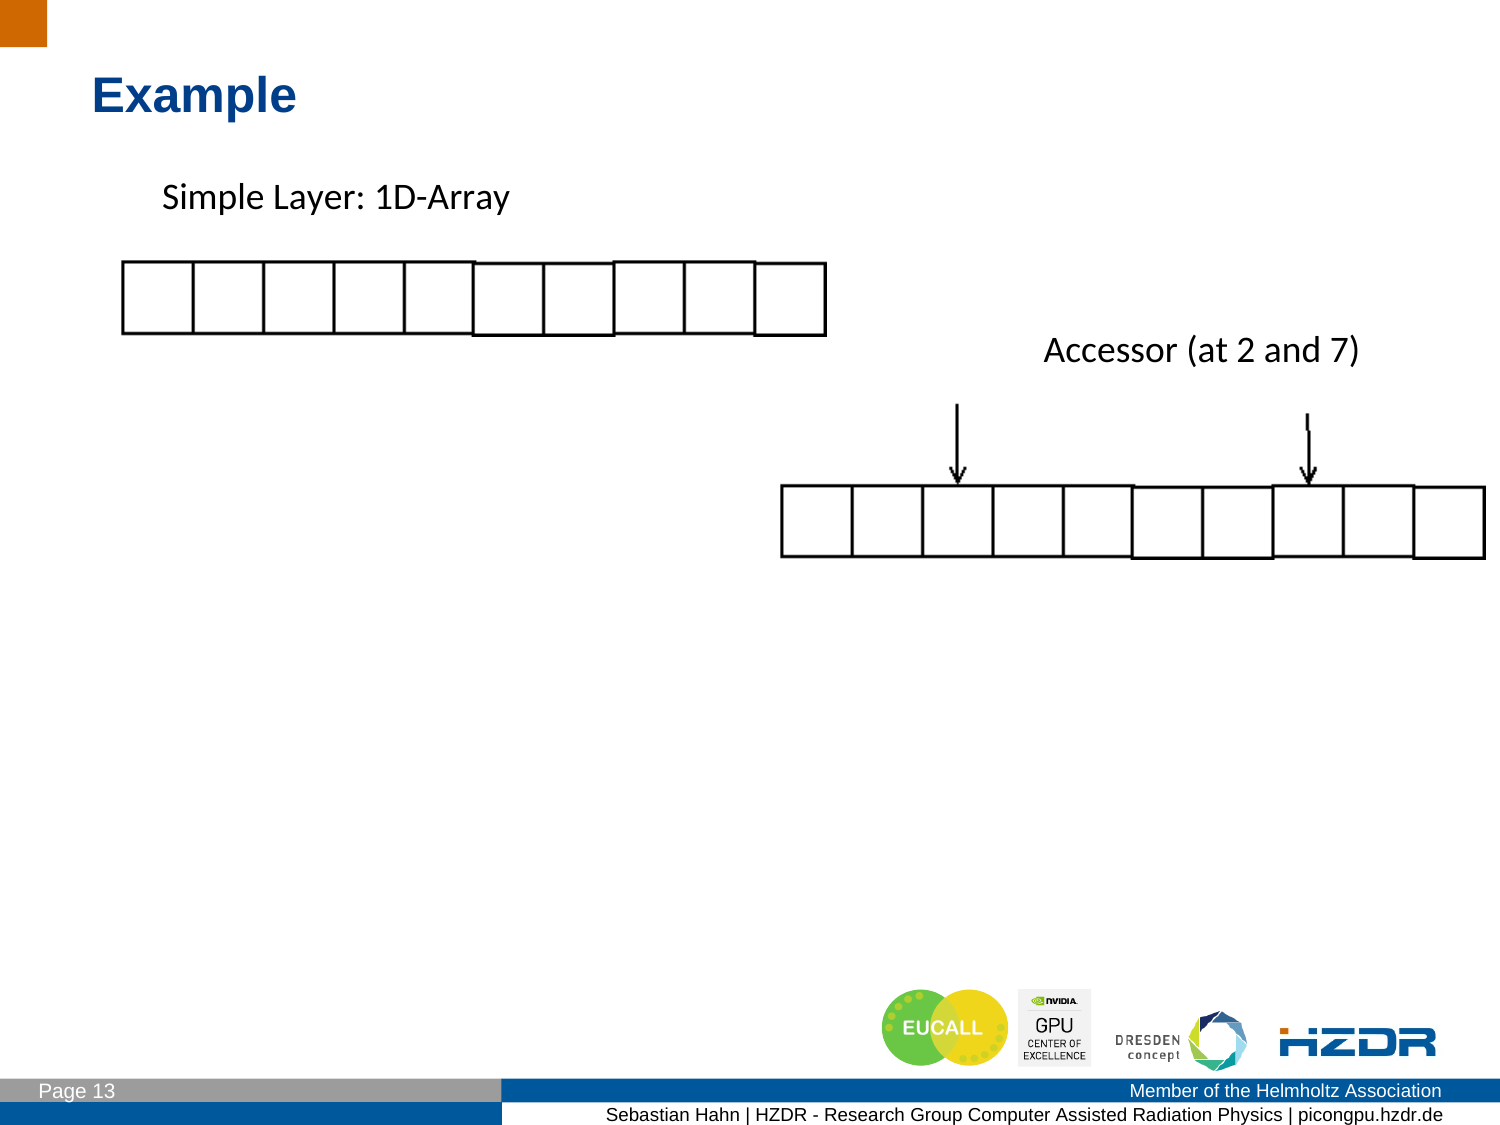

# Example
Simple Layer: 1D-Array
Accessor (at 2 and 7)